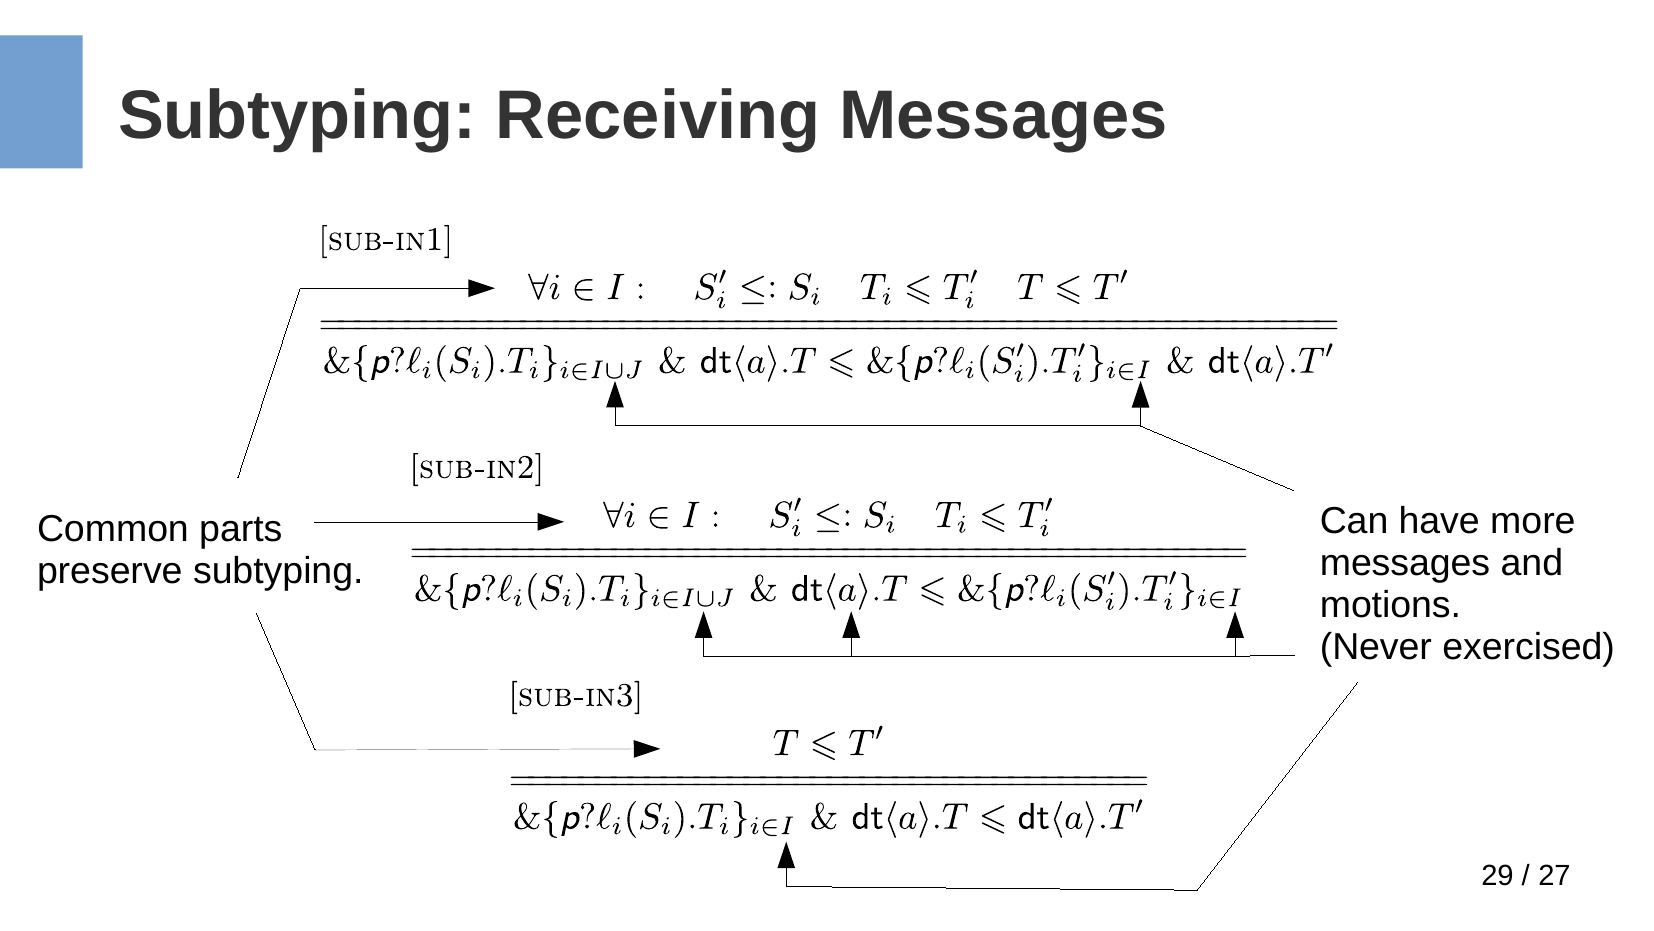

# Subtyping: Receiving Messages
Can have more messages and motions.
(Never exercised)
Common parts
preserve subtyping.
29